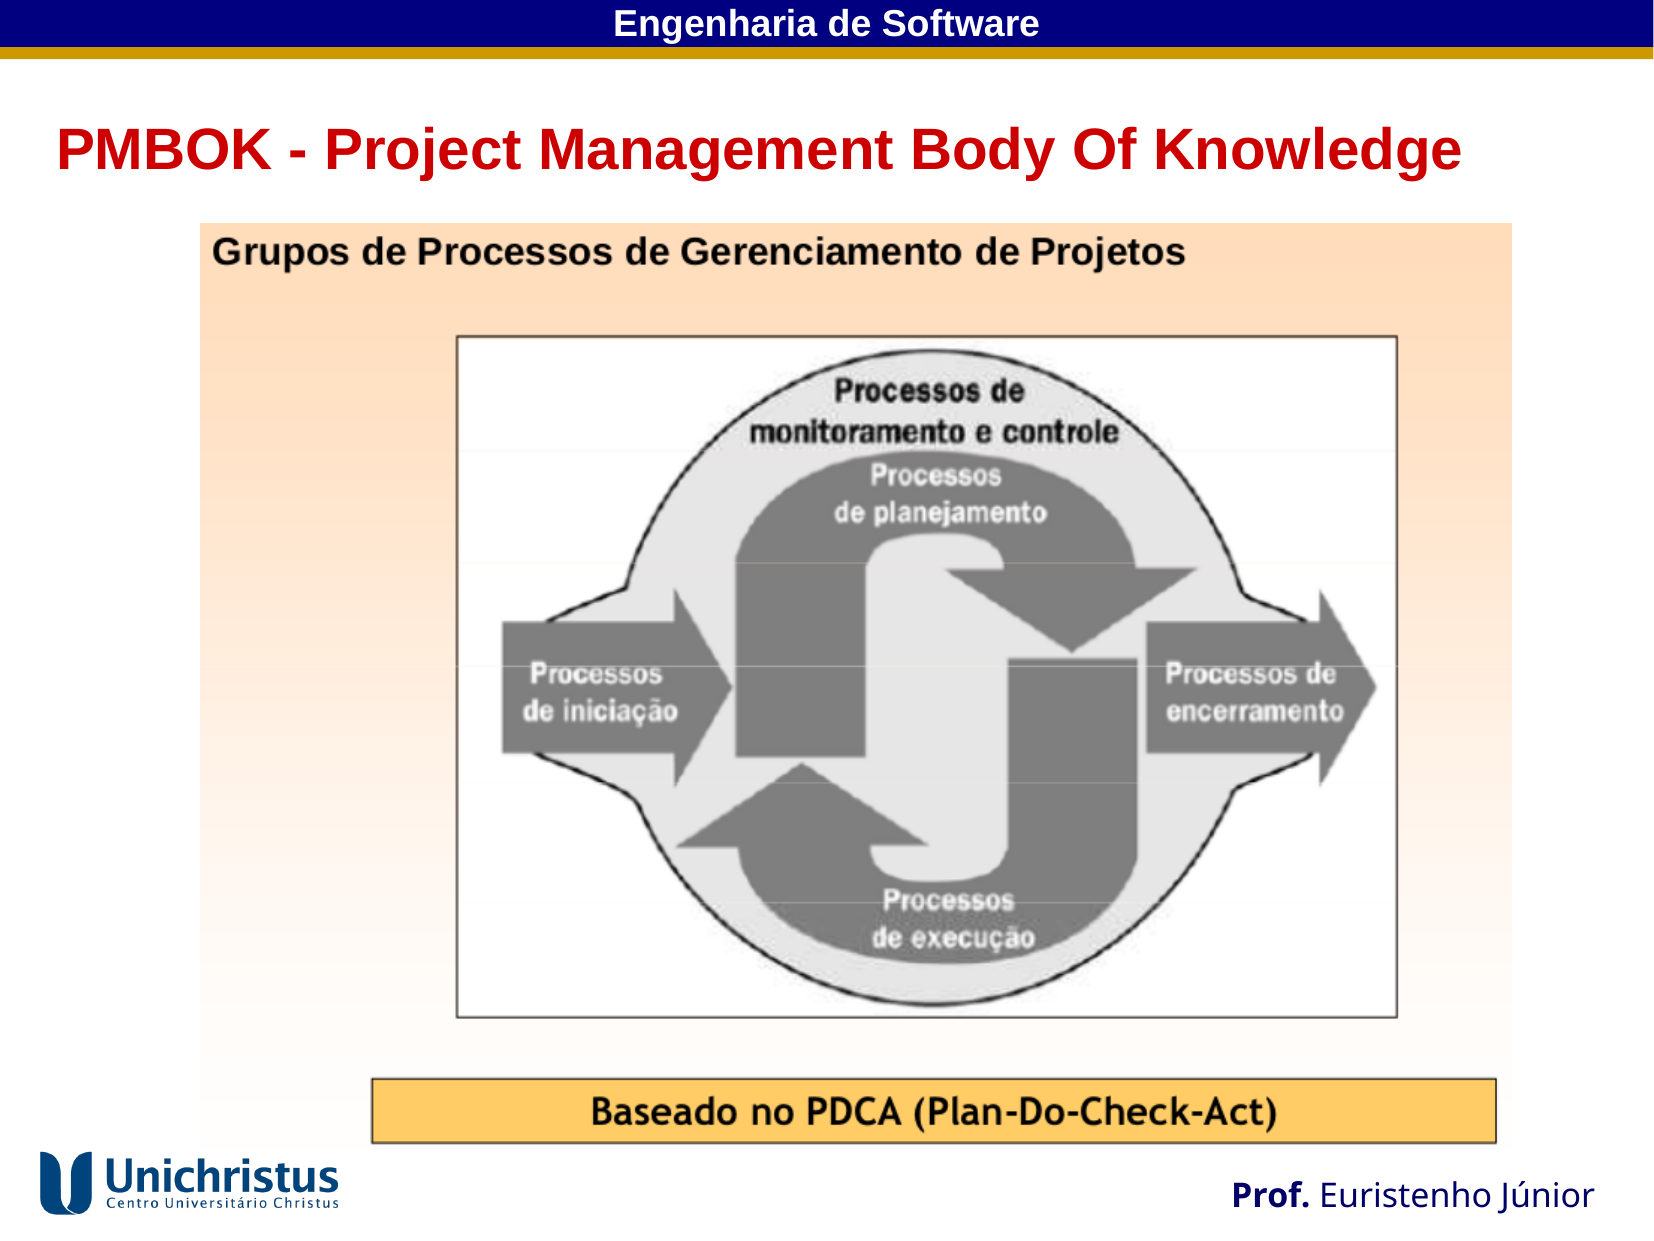

Engenharia de Software
PMBOK - Project Management Body Of Knowledge
Prof. Euristenho Júnior